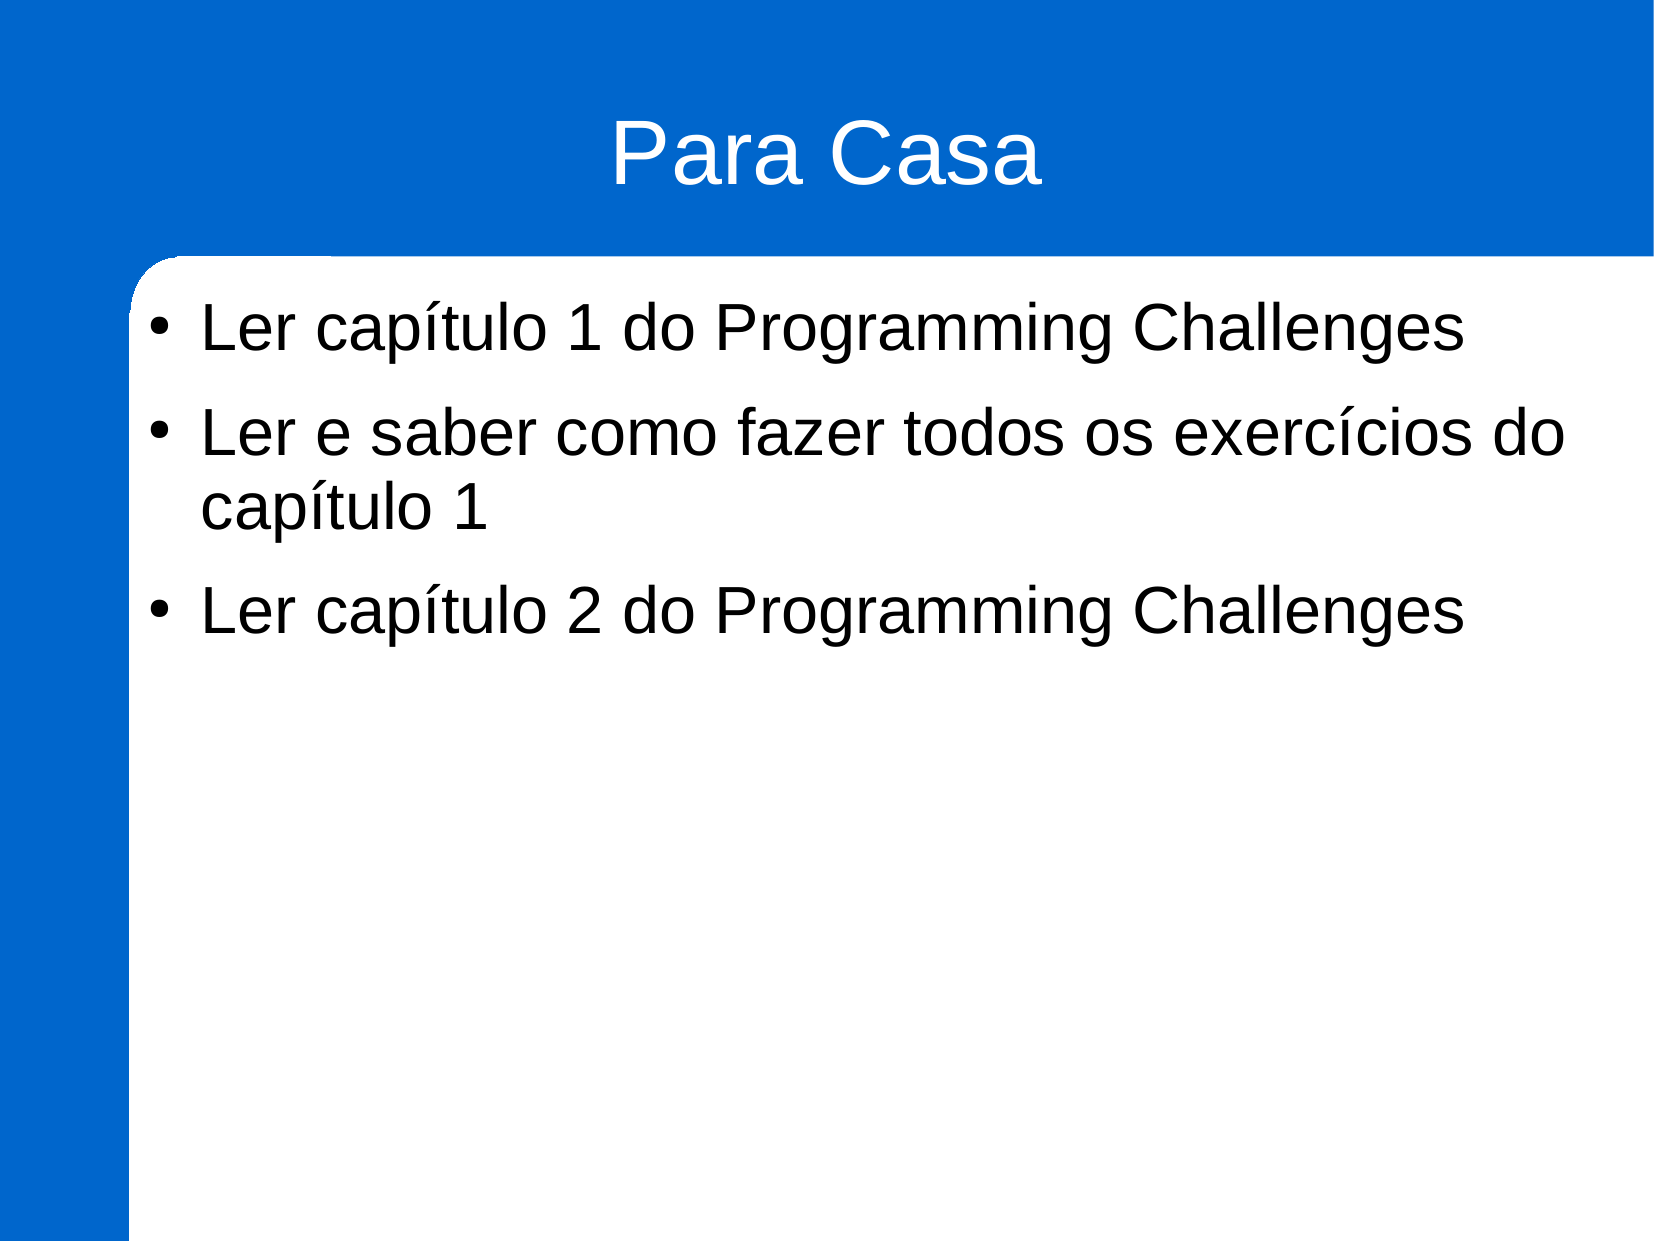

# Para Casa
Ler capítulo 1 do Programming Challenges
Ler e saber como fazer todos os exercícios do capítulo 1
Ler capítulo 2 do Programming Challenges